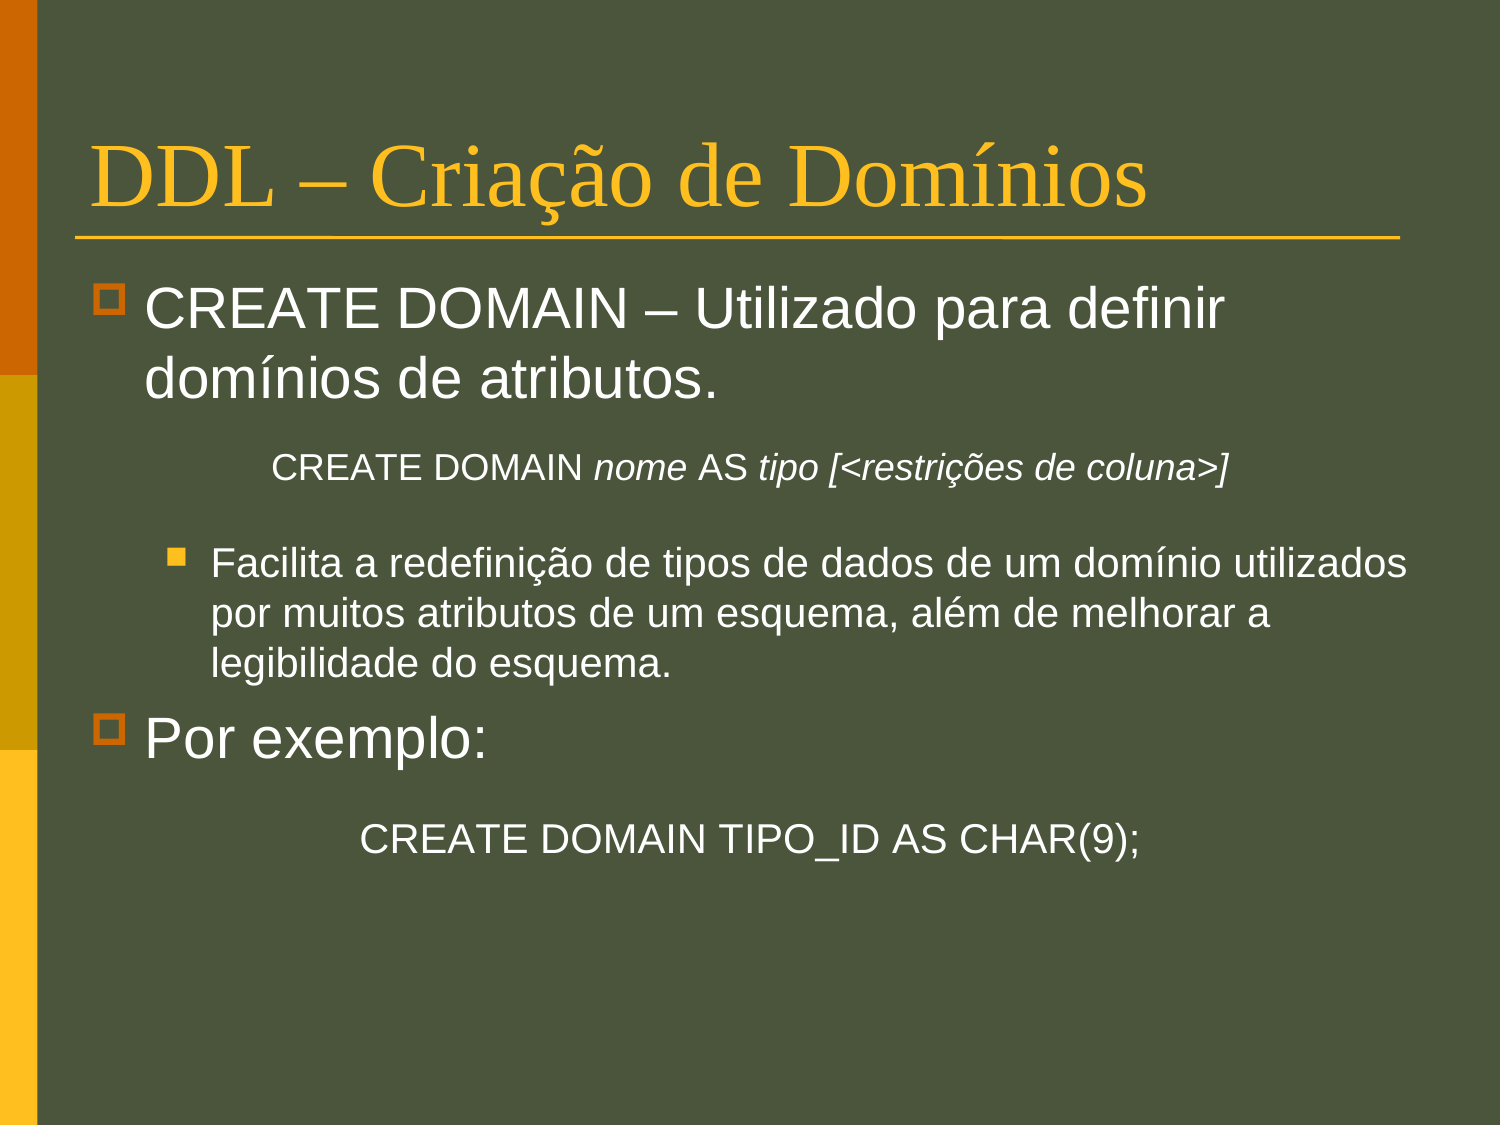

# DDL – Criação de Domínios
CREATE DOMAIN – Utilizado para definir domínios de atributos.
CREATE DOMAIN nome AS tipo [<restrições de coluna>]
Facilita a redefinição de tipos de dados de um domínio utilizados por muitos atributos de um esquema, além de melhorar a legibilidade do esquema.
Por exemplo:
CREATE DOMAIN TIPO_ID AS CHAR(9);